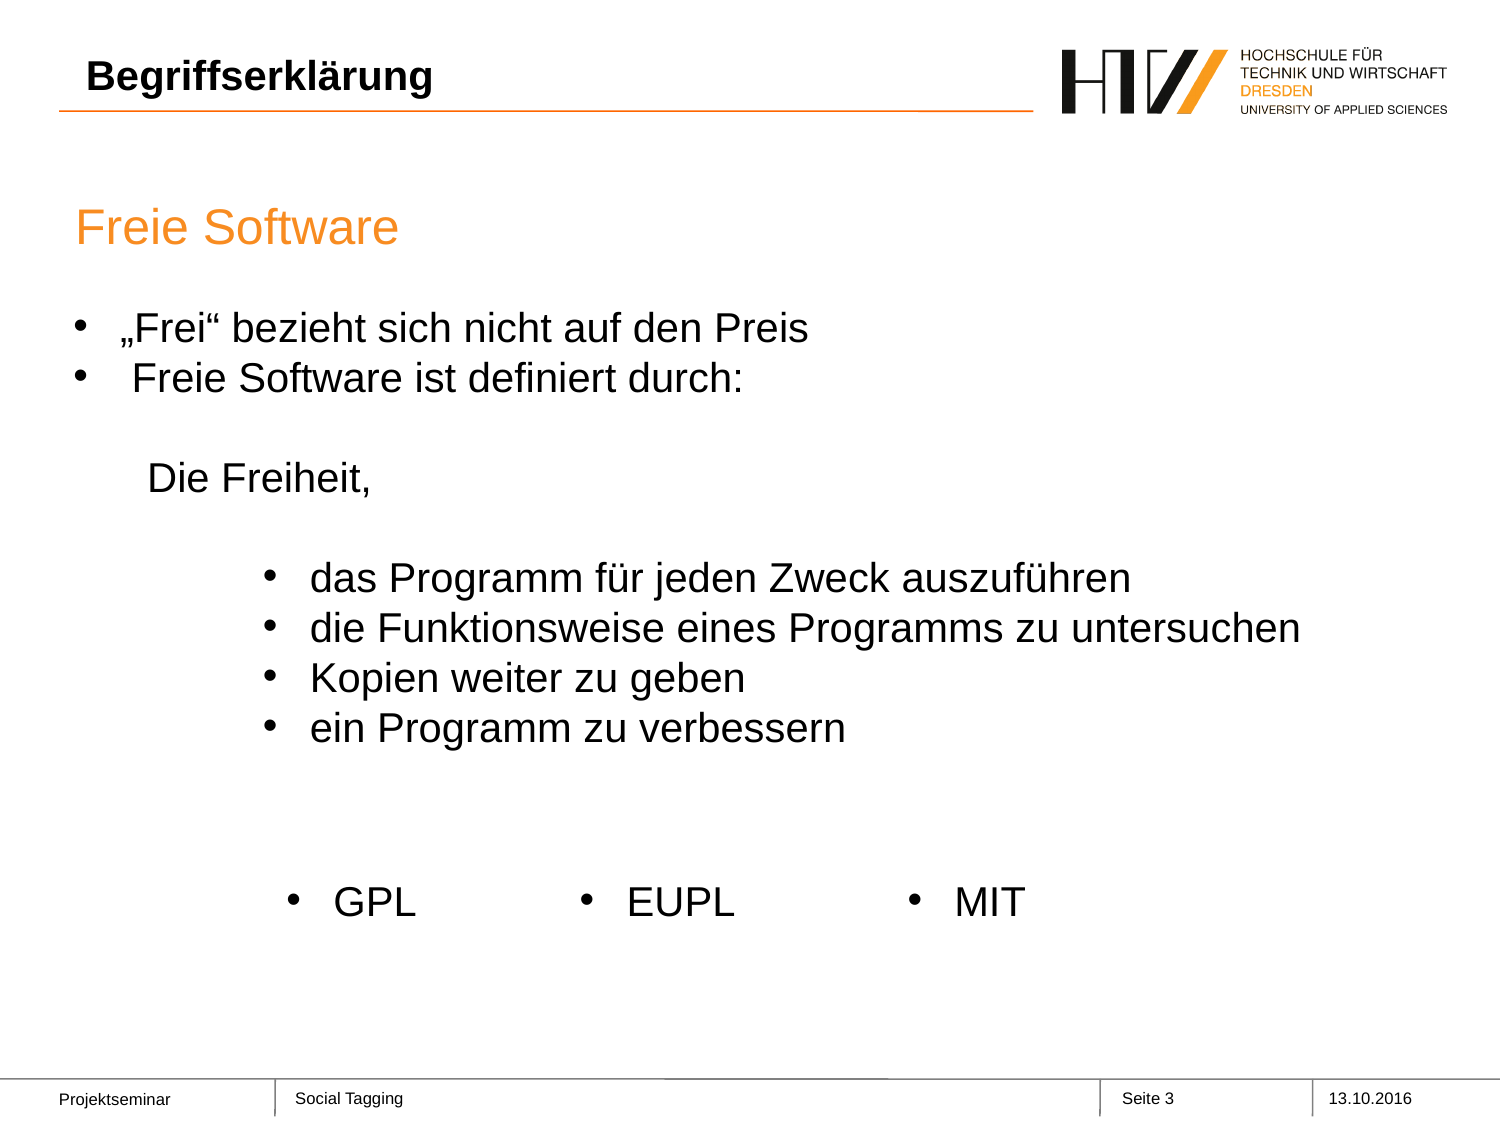

# Begriffserklärung
Freie Software
 „Frei“ bezieht sich nicht auf den Preis
 Freie Software ist definiert durch:
	Die Freiheit,
 das Programm für jeden Zweck auszuführen
 die Funktionsweise eines Programms zu untersuchen
 Kopien weiter zu geben
 ein Programm zu verbessern
 GPL
 EUPL
 MIT